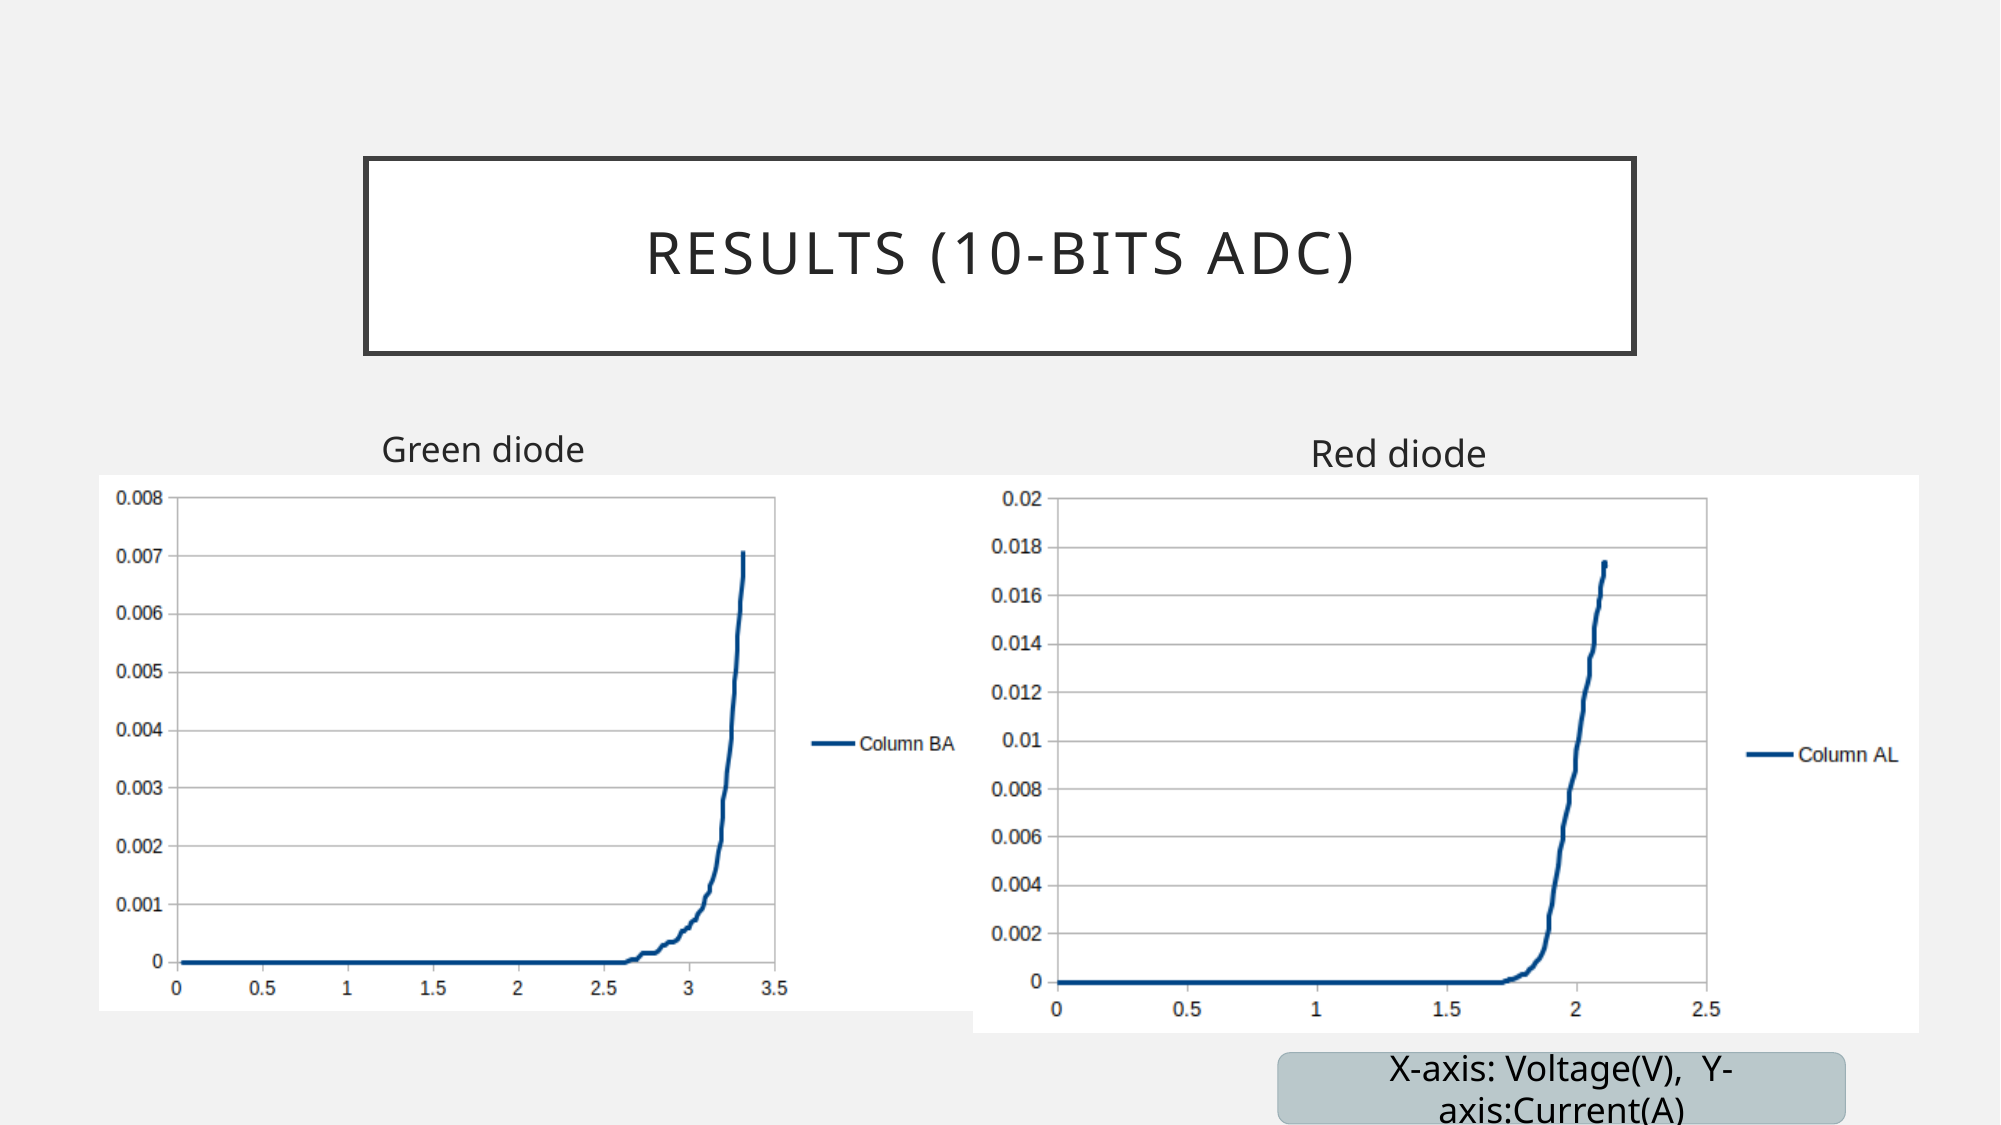

# Results (10-bits ADC)
Green diode
Red diode
X-axis: Voltage(V), Y-axis:Current(A)